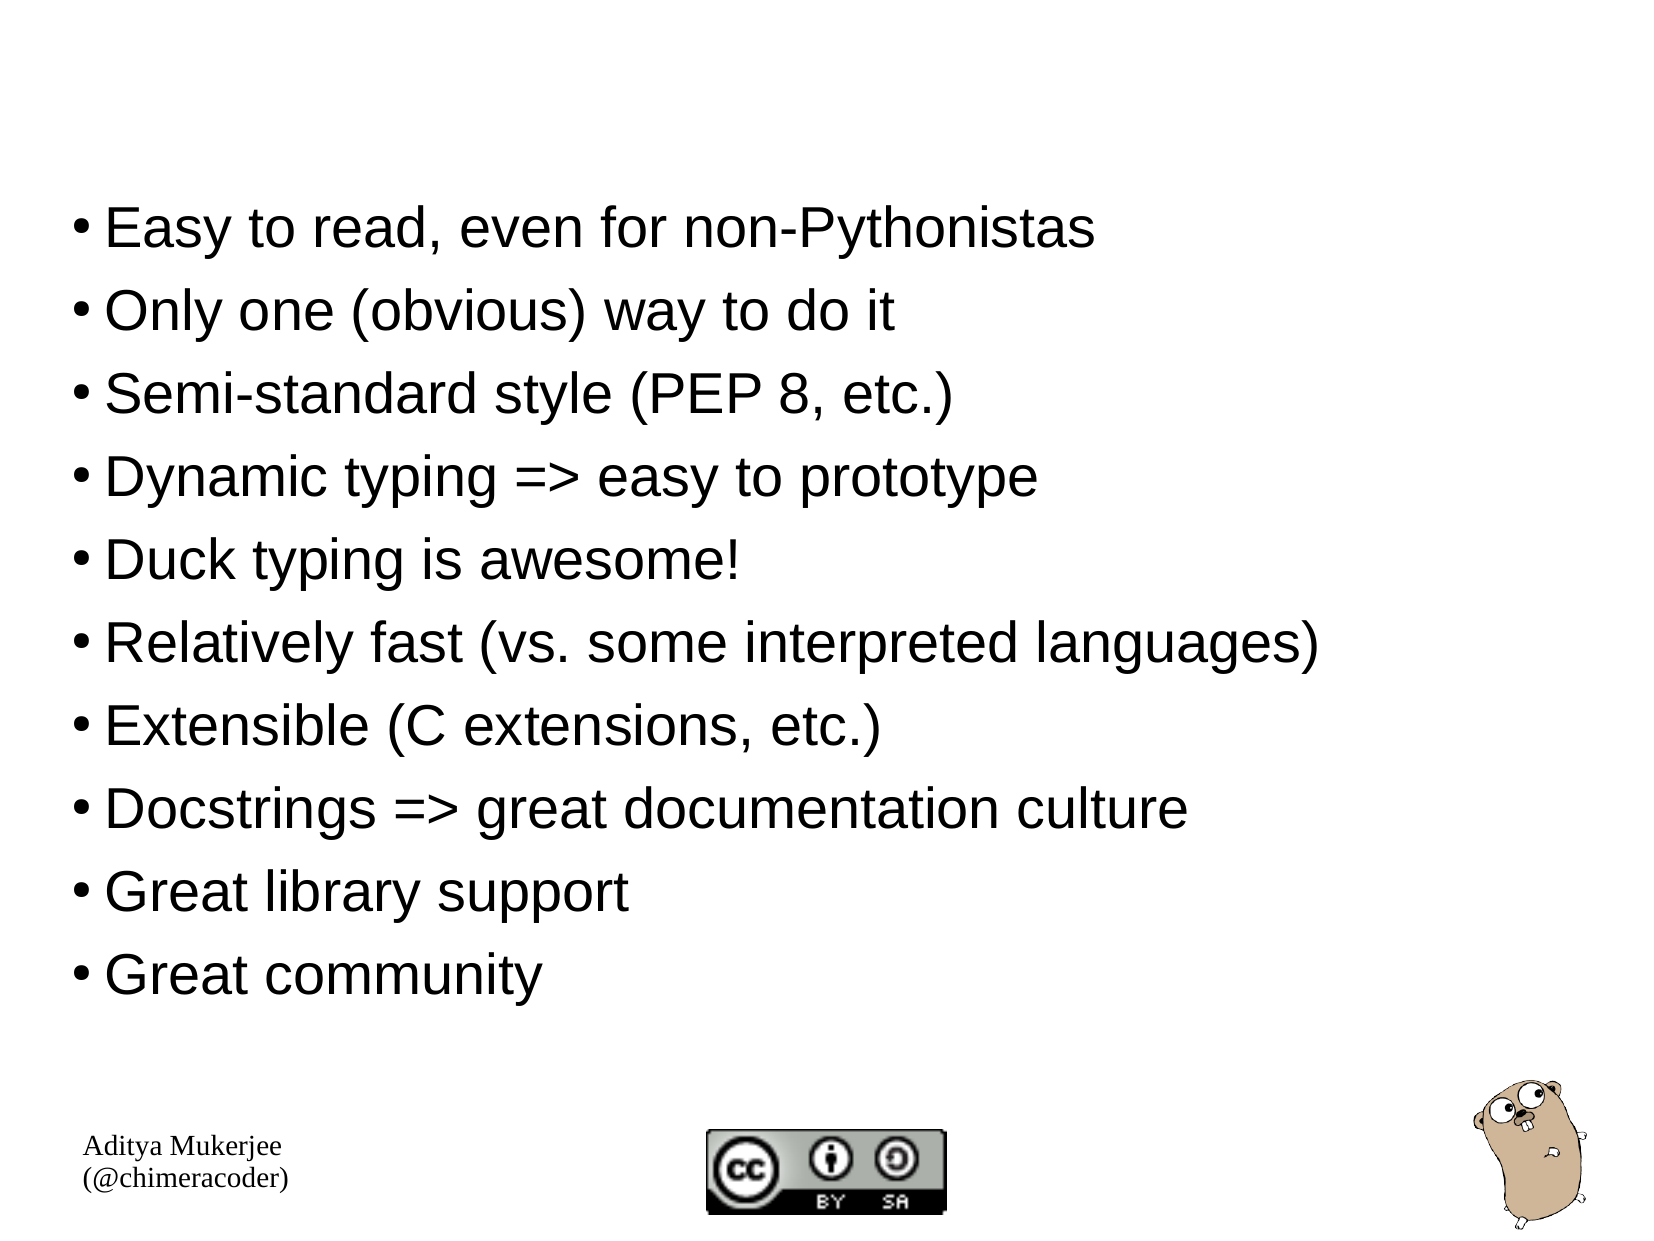

# Easy to read, even for non-Pythonistas
Only one (obvious) way to do it
Semi-standard style (PEP 8, etc.)
Dynamic typing => easy to prototype
Duck typing is awesome!
Relatively fast (vs. some interpreted languages)
Extensible (C extensions, etc.)
Docstrings => great documentation culture
Great library support
Great community